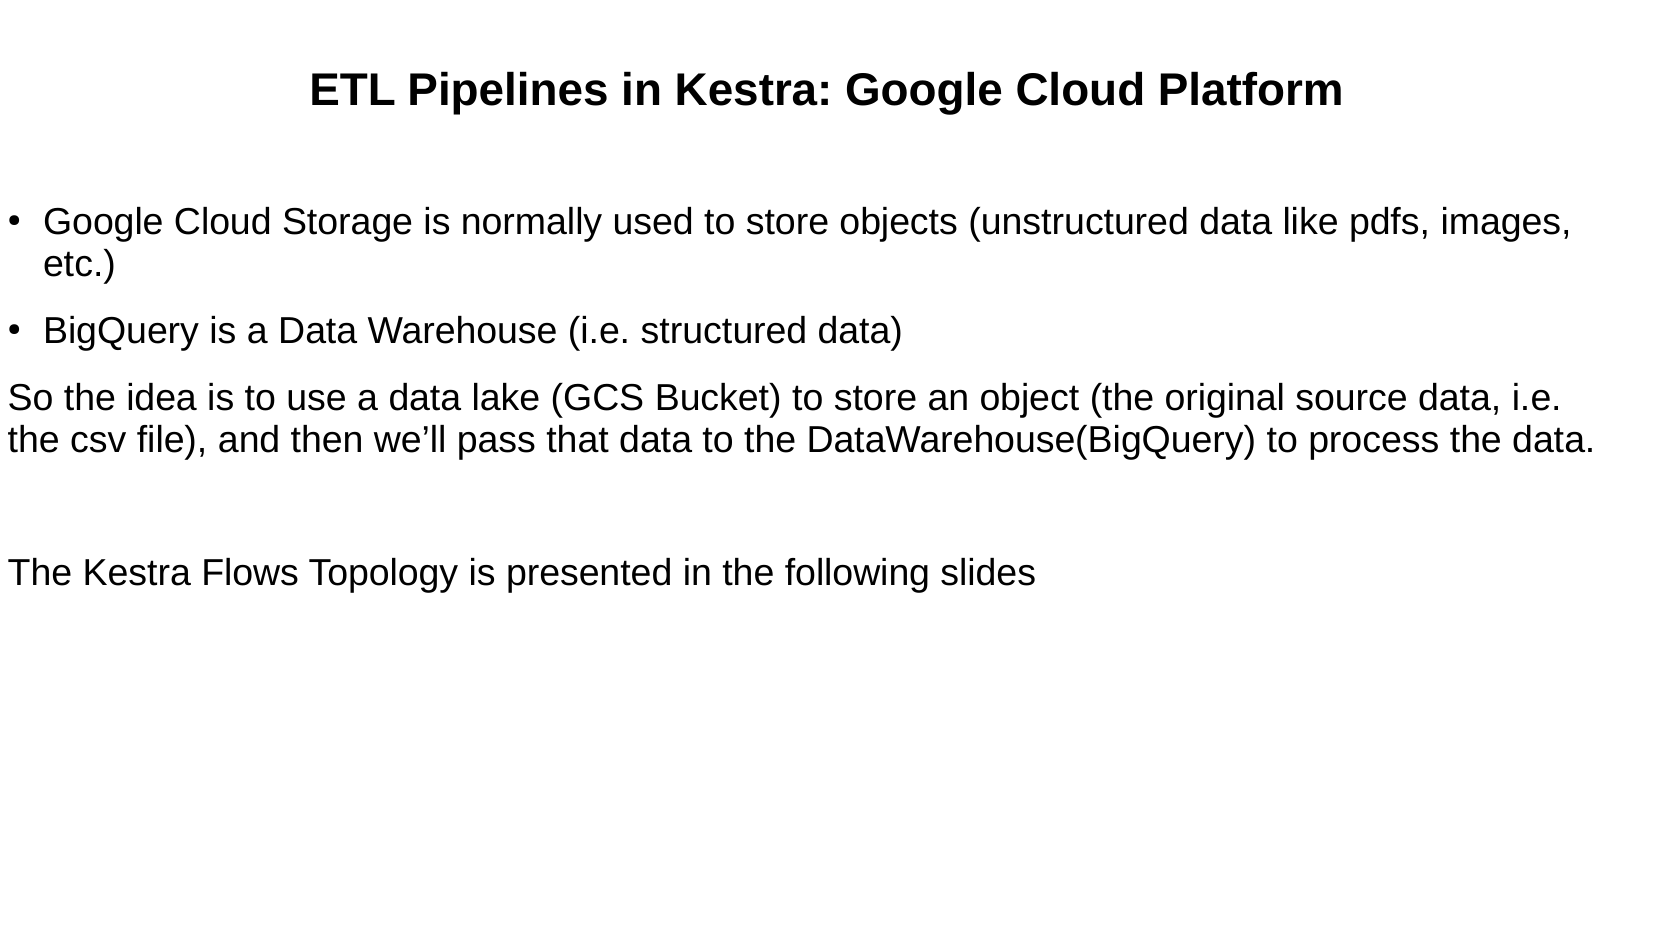

# ETL Pipelines in Kestra: Google Cloud Platform
Google Cloud Storage is normally used to store objects (unstructured data like pdfs, images, etc.)
BigQuery is a Data Warehouse (i.e. structured data)
So the idea is to use a data lake (GCS Bucket) to store an object (the original source data, i.e. the csv file), and then we’ll pass that data to the DataWarehouse(BigQuery) to process the data.
The Kestra Flows Topology is presented in the following slides